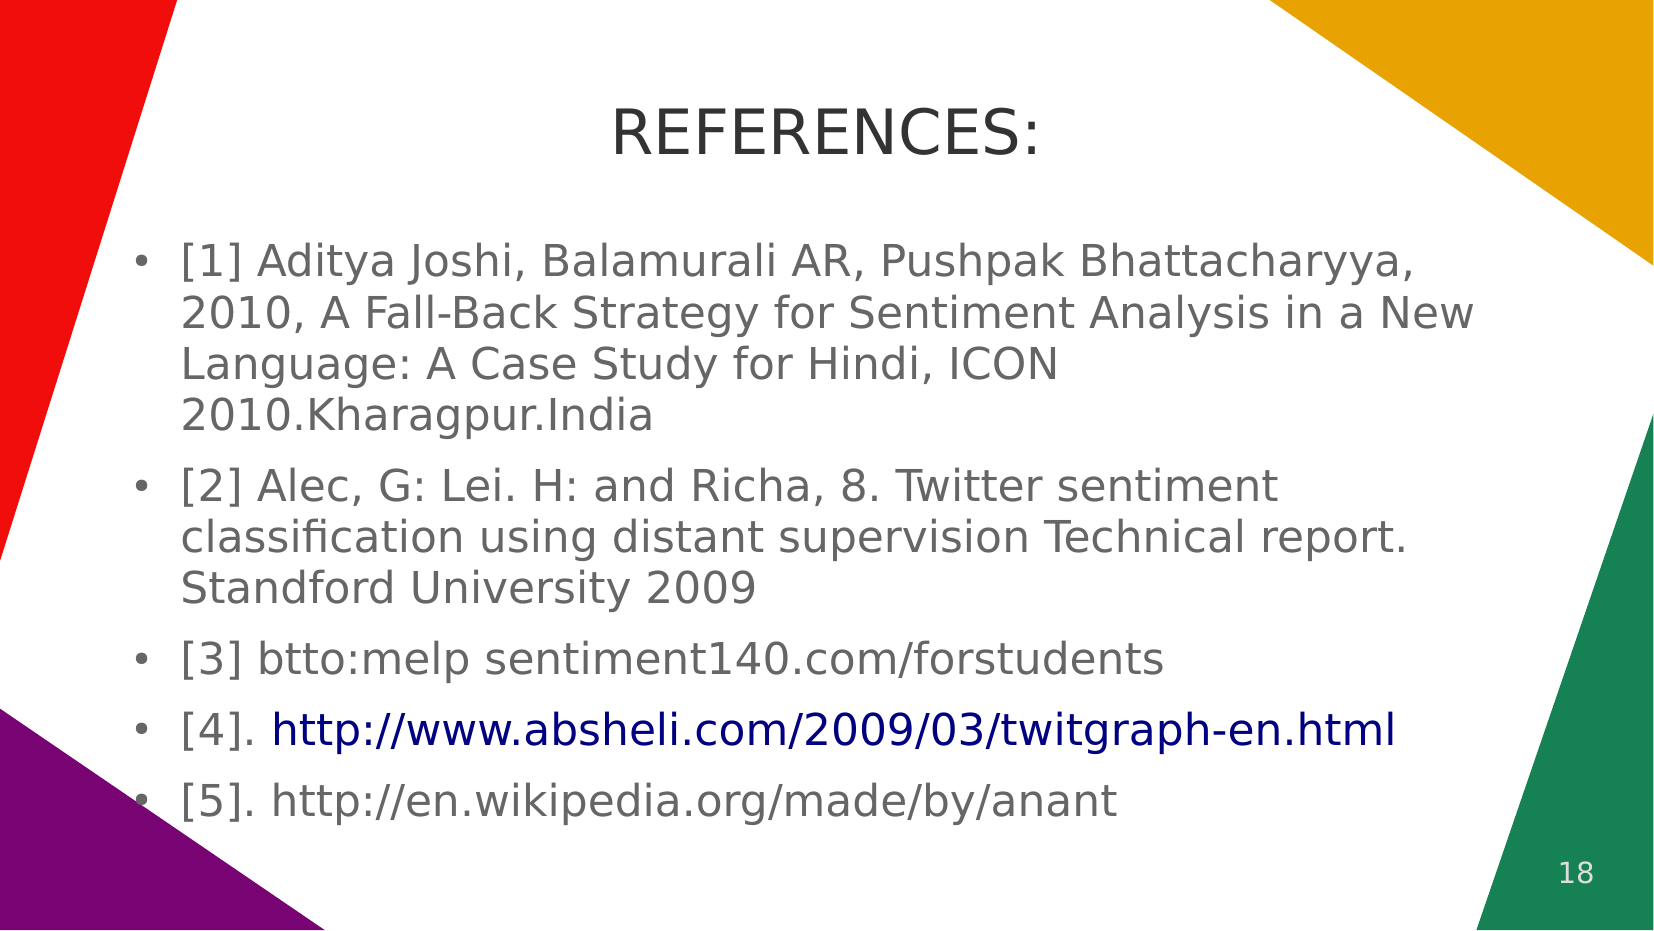

# REFERENCES:
[1] Aditya Joshi, Balamurali AR, Pushpak Bhattacharyya, 2010, A Fall-Back Strategy for Sentiment Analysis in a New Language: A Case Study for Hindi, ICON 2010.Kharagpur.India
[2] Alec, G: Lei. H: and Richa, 8. Twitter sentiment classification using distant supervision Technical report. Standford University 2009
[3] btto:melp sentiment140.com/forstudents
[4]. http://www.absheli.com/2009/03/twitgraph-en.html
[5]. http://en.wikipedia.org/made/by/anant
18